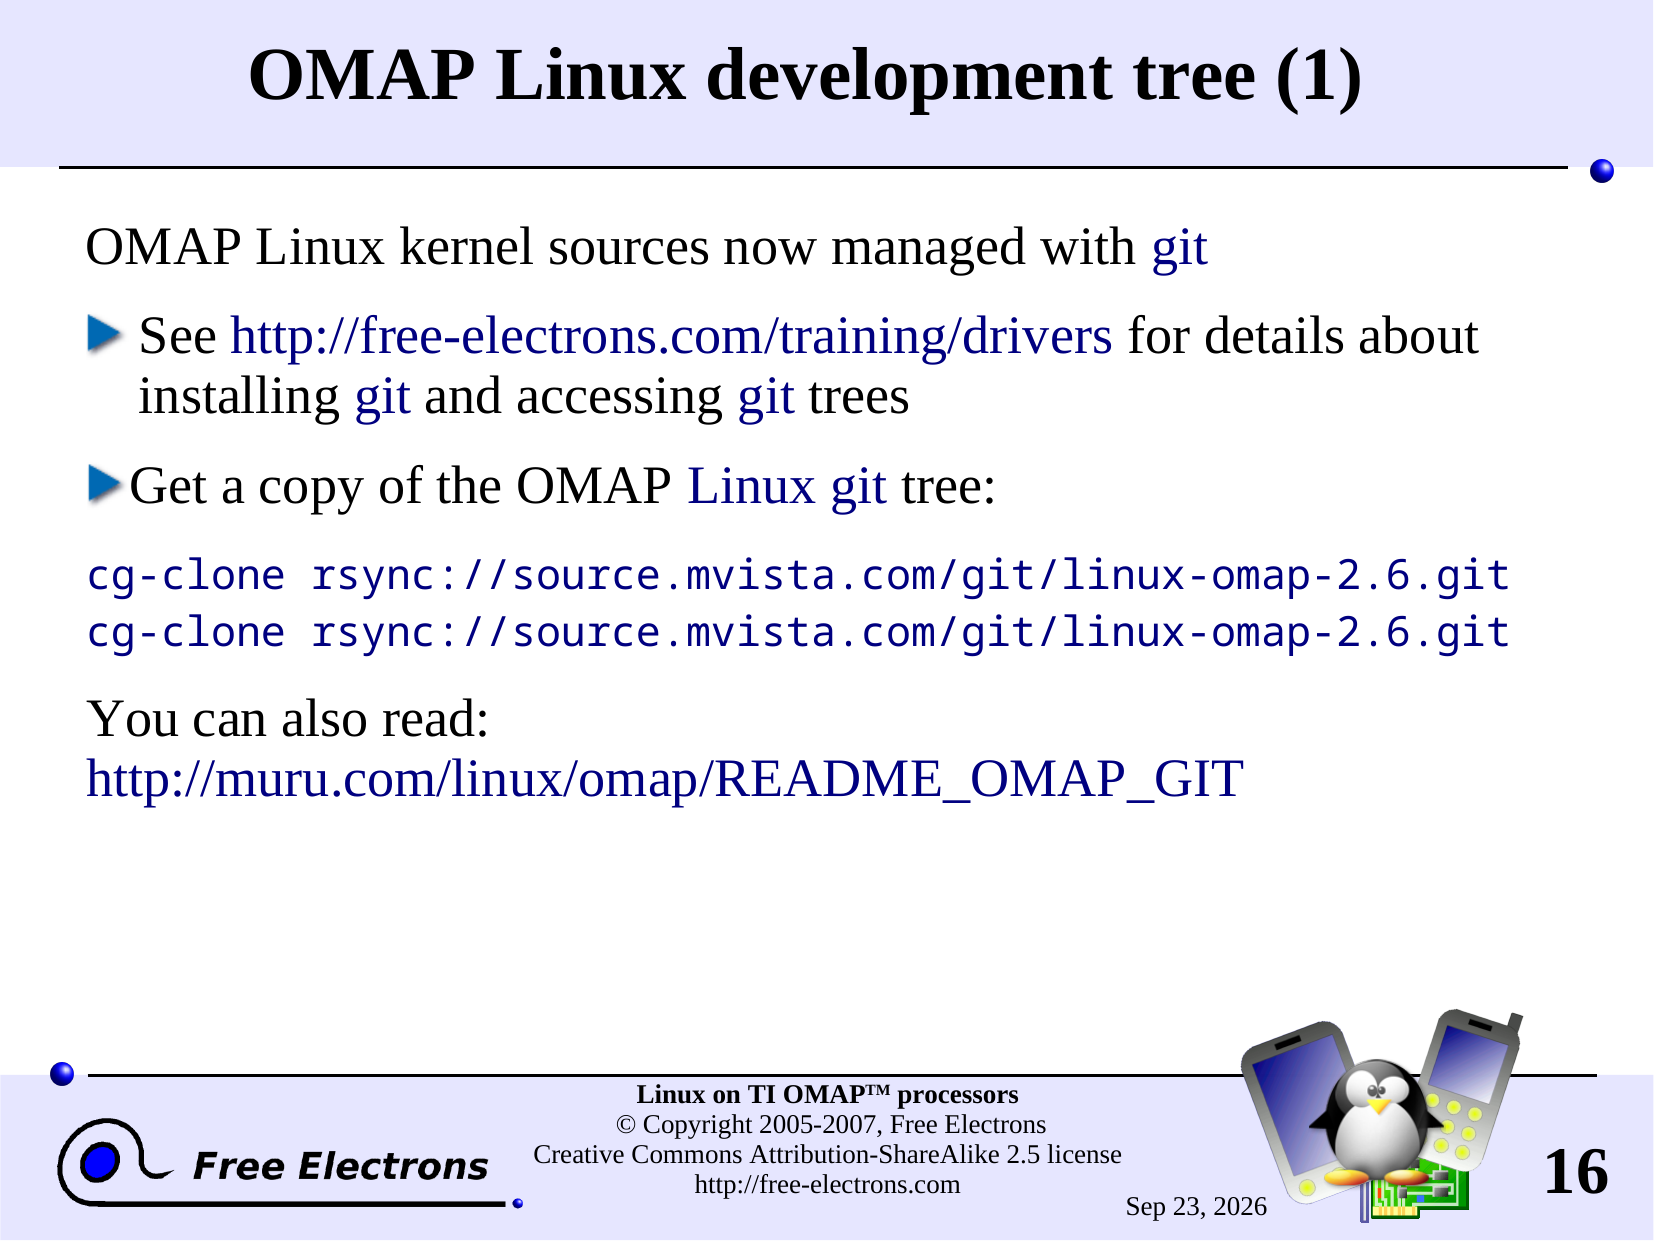

# OMAP Linux development tree (1)
OMAP Linux kernel sources now managed with git
See http://free-electrons.com/training/drivers for details about installing git and accessing git trees
Get a copy of the OMAP Linux git tree:
cg-clone rsync://source.mvista.com/git/linux-omap-2.6.git
cg-clone rsync://source.mvista.com/git/linux-omap-2.6.git
You can also read: http://muru.com/linux/omap/README_OMAP_GIT